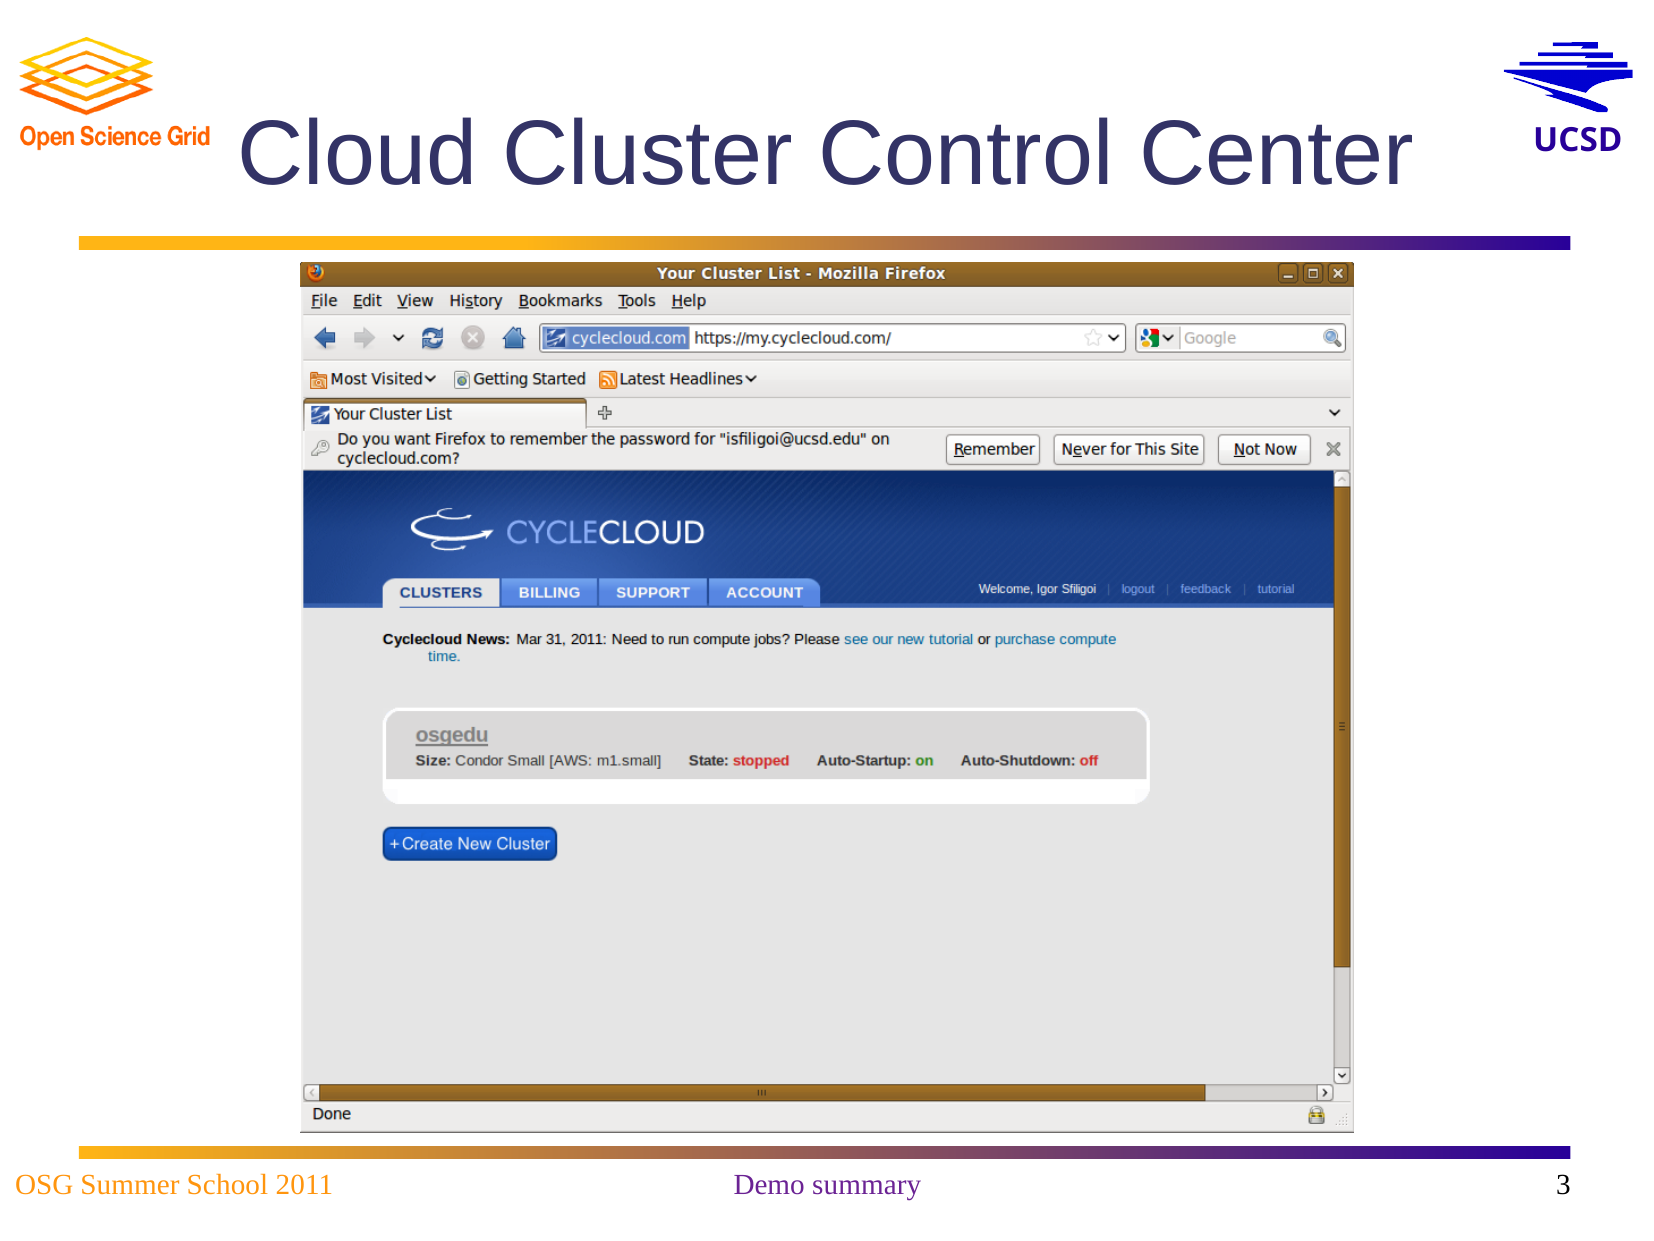

# Cloud Cluster Control Center
OSG Summer School 2011
Demo summary
3